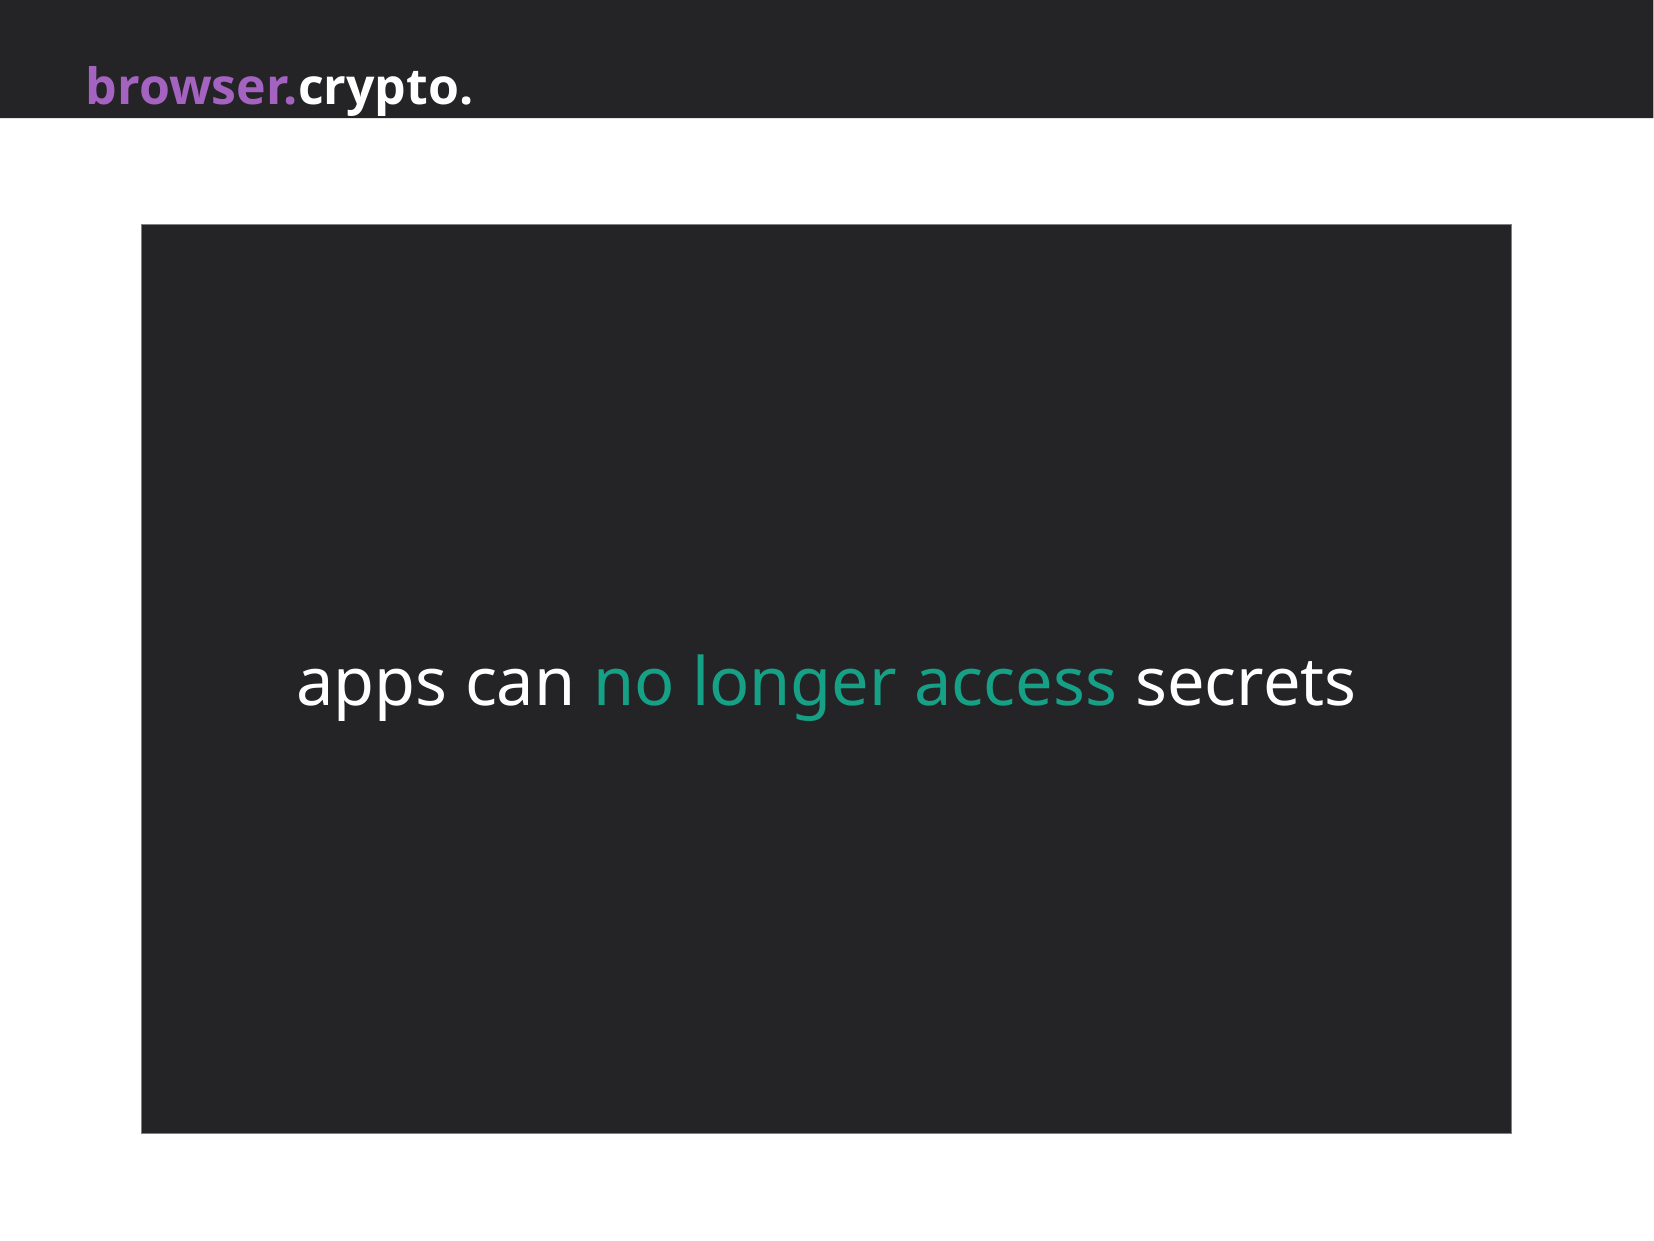

browser.crypto.
apps can no longer access secrets